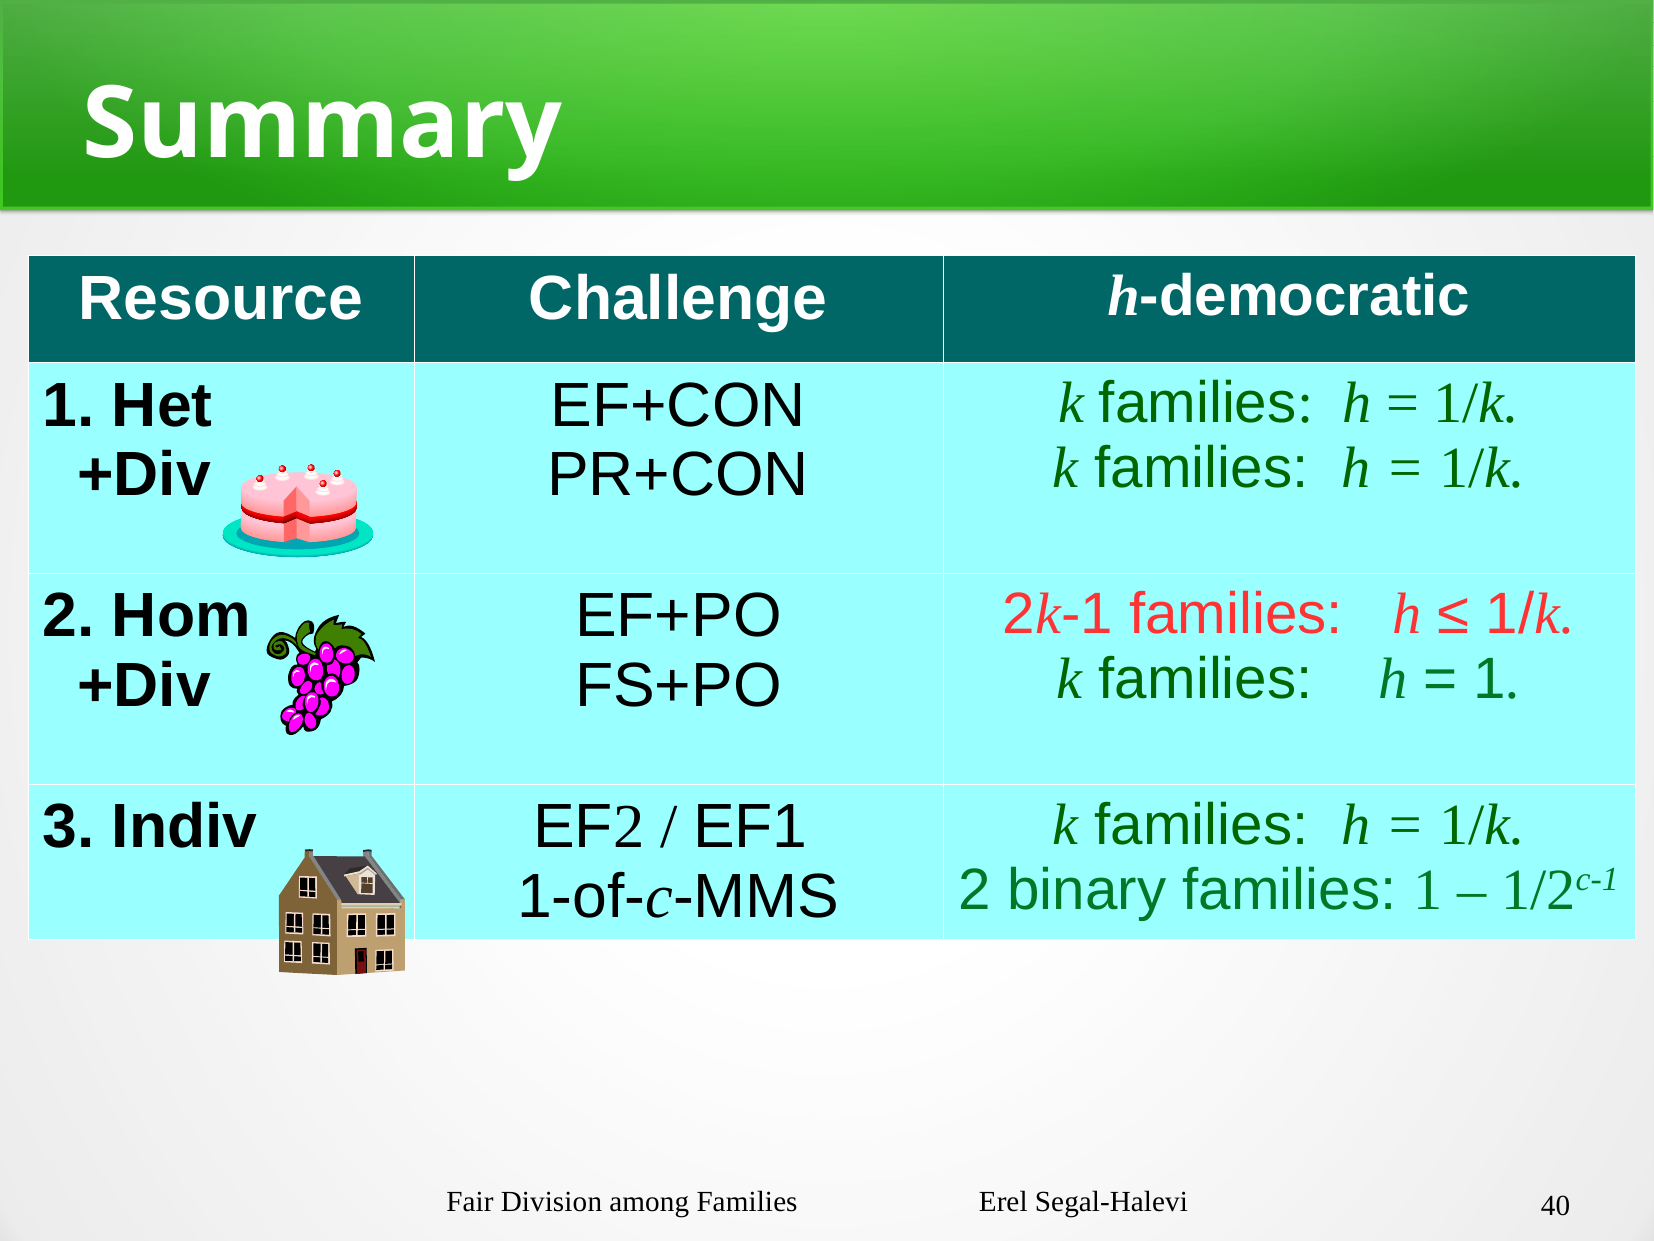

# Summary
| Resource | Challenge | h-democratic |
| --- | --- | --- |
| 1. Het +Div | EF+CON PR+CON | k families: h = 1/k. k families: h = 1/k. |
| 2. Hom +Div | EF+PO FS+PO | 2k-1 families: h ≤ 1/k. k families: h = 1. |
| 3. Indiv | EF2 / EF1 1-of-c-MMS | k families: h = 1/k. 2 binary families: 1 – 1/2c-1 |
Fair Division among Families Erel Segal-Halevi
40